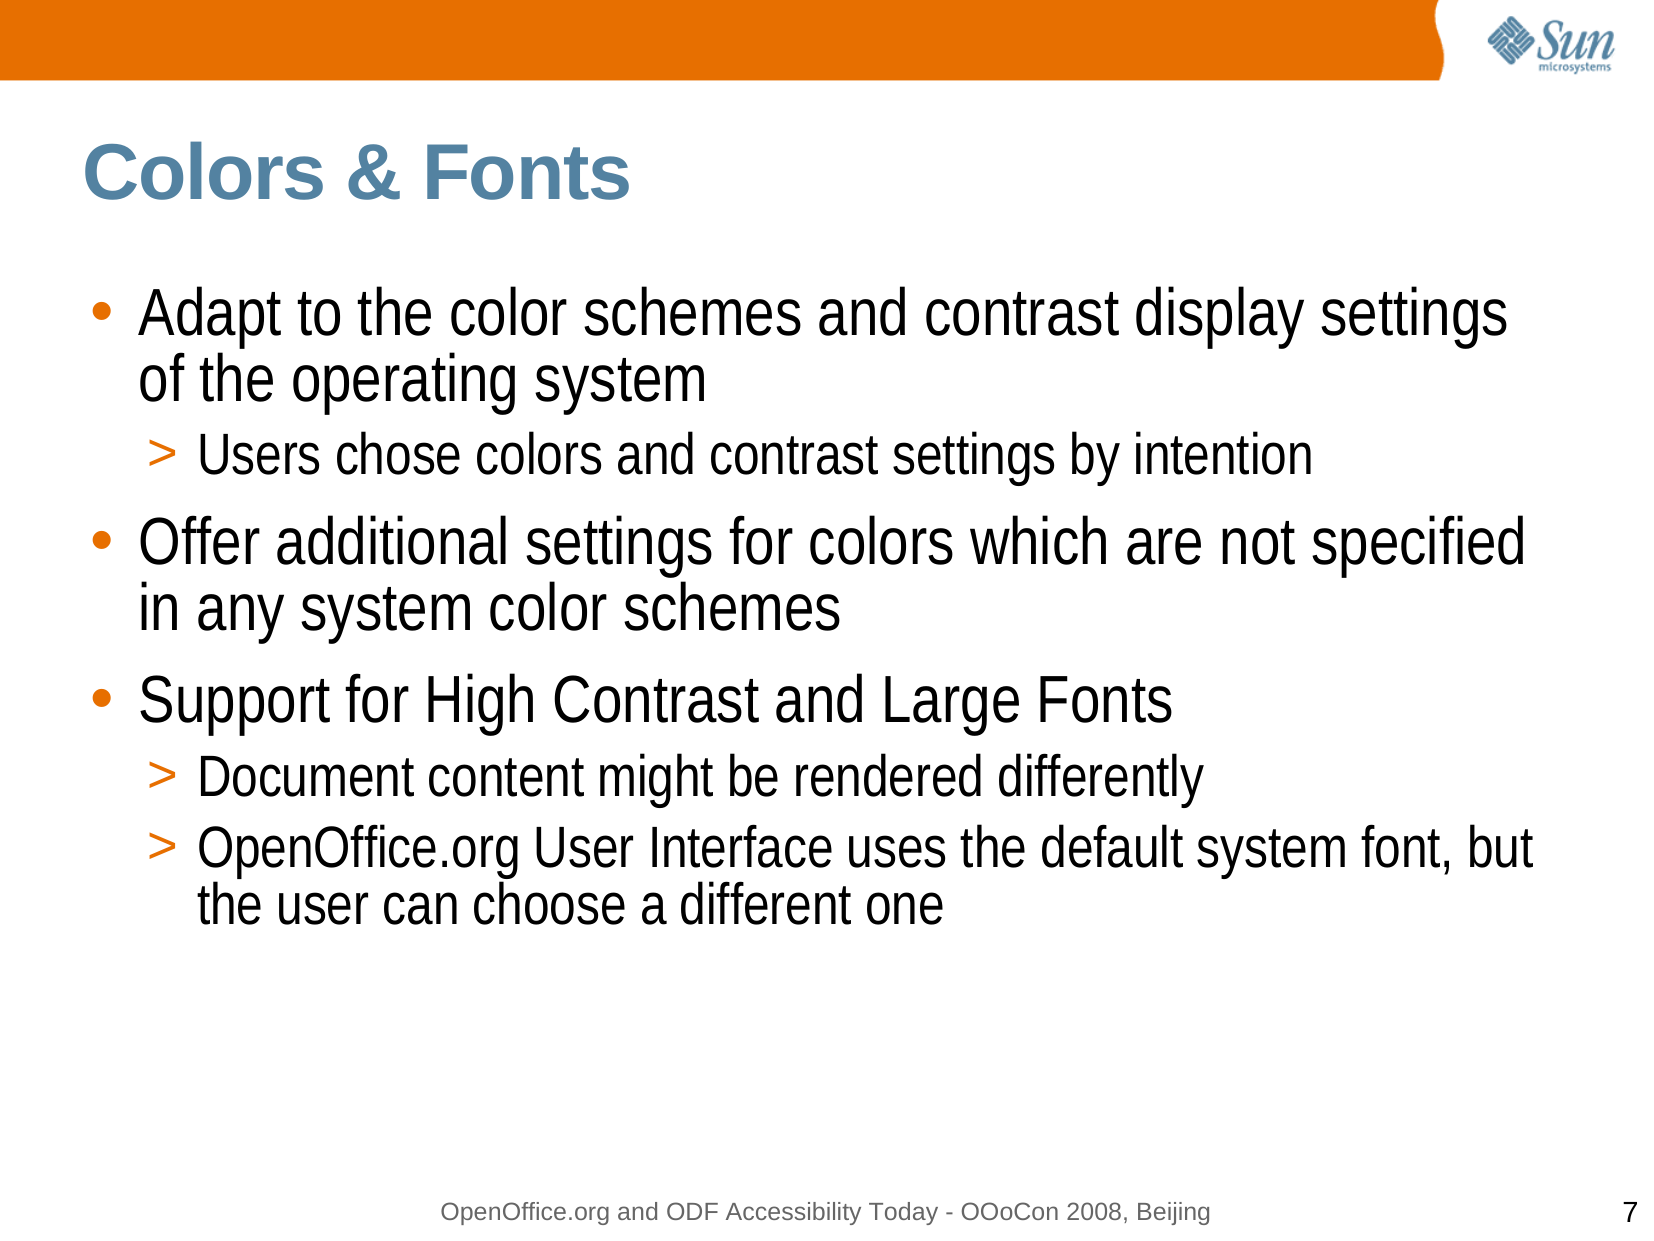

# Colors & Fonts
Adapt to the color schemes and contrast display settings of the operating system
Users chose colors and contrast settings by intention
Offer additional settings for colors which are not specified in any system color schemes
Support for High Contrast and Large Fonts
Document content might be rendered differently
OpenOffice.org User Interface uses the default system font, but the user can choose a different one